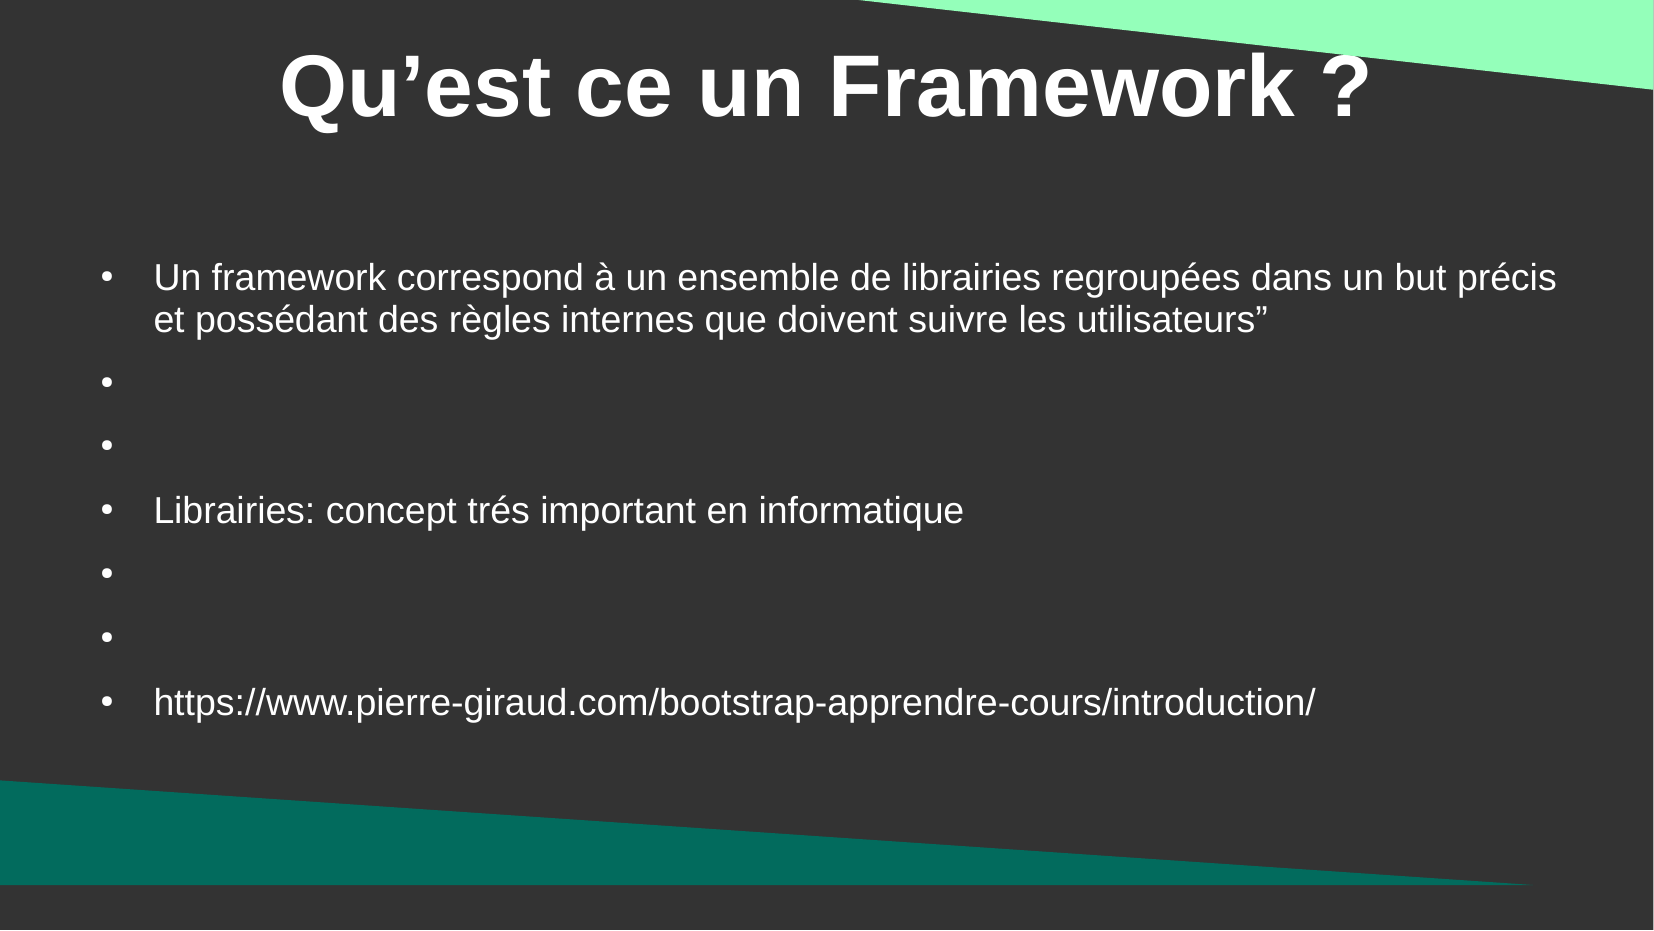

# Qu’est ce un Framework ?
Un framework correspond à un ensemble de librairies regroupées dans un but précis et possédant des règles internes que doivent suivre les utilisateurs”
Librairies: concept trés important en informatique
https://www.pierre-giraud.com/bootstrap-apprendre-cours/introduction/